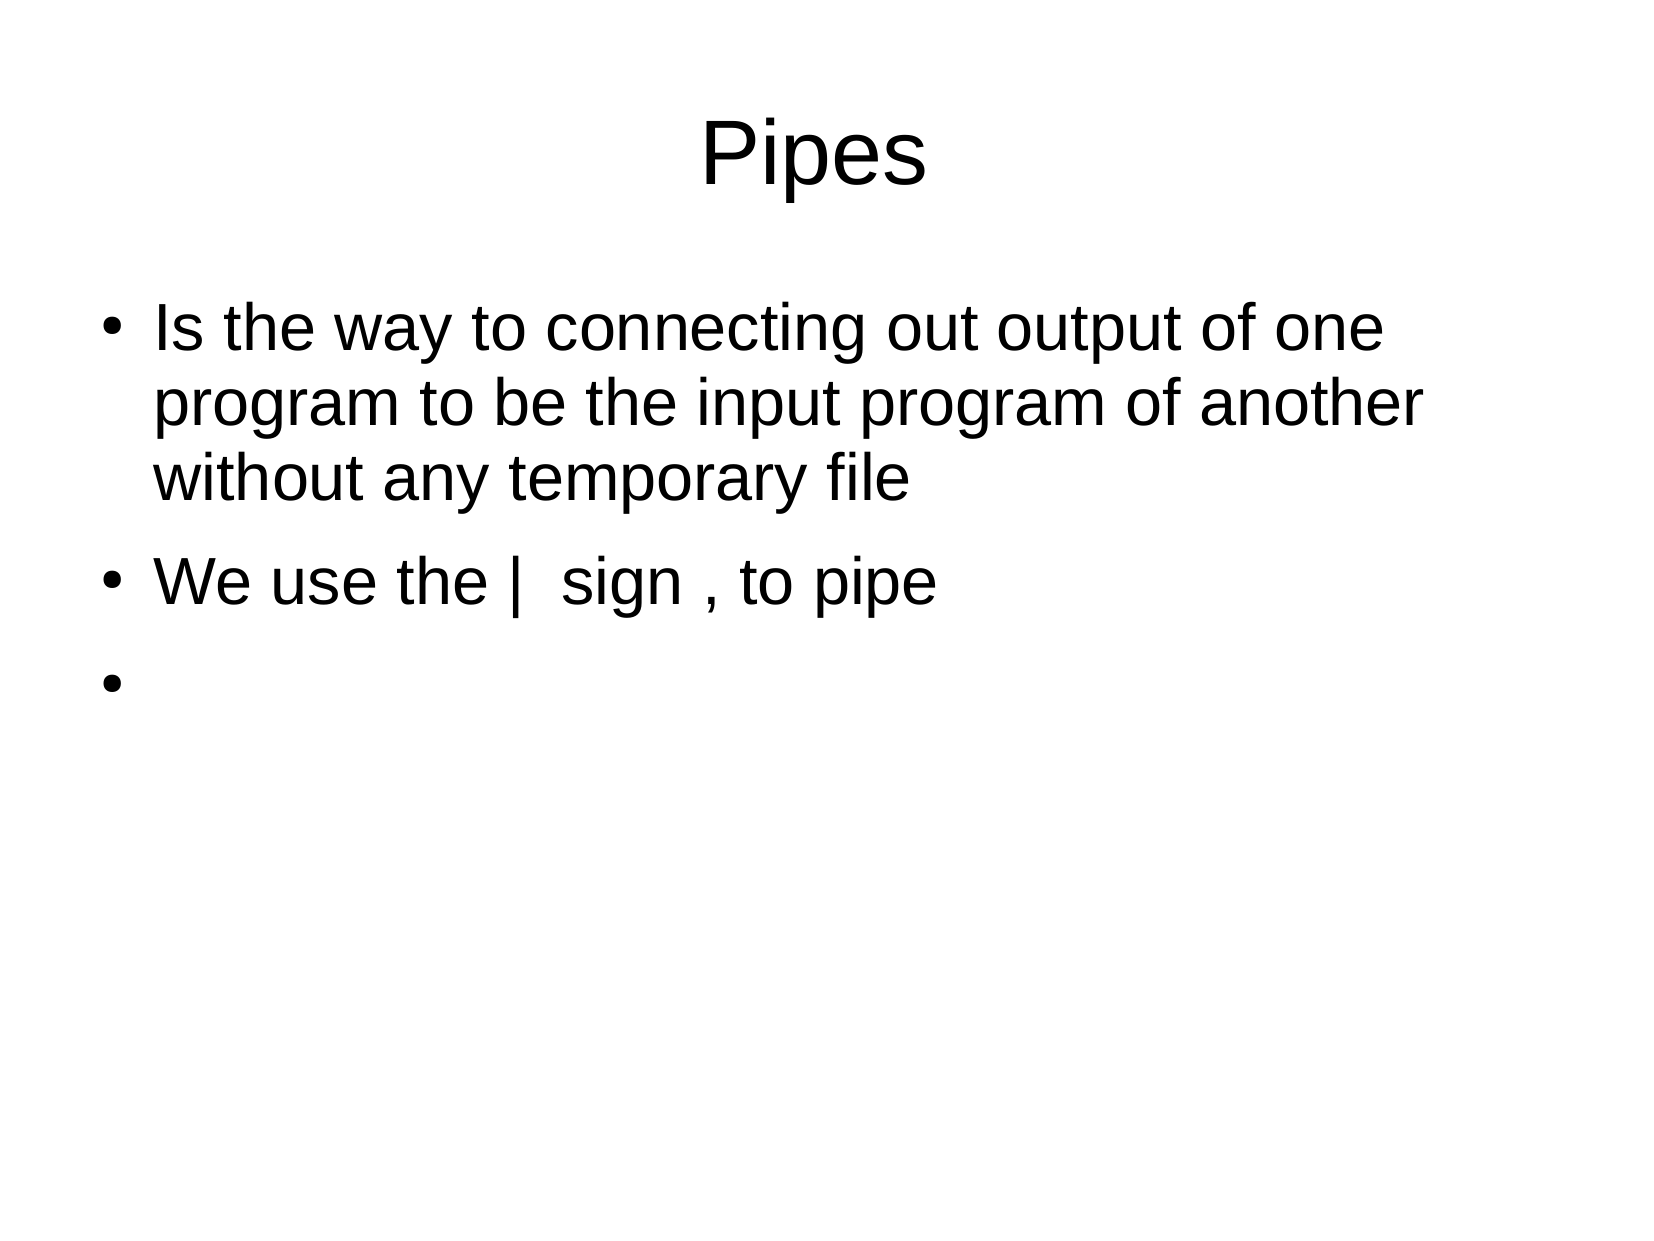

# Pipes
Is the way to connecting out output of one program to be the input program of another without any temporary file
We use the | sign , to pipe